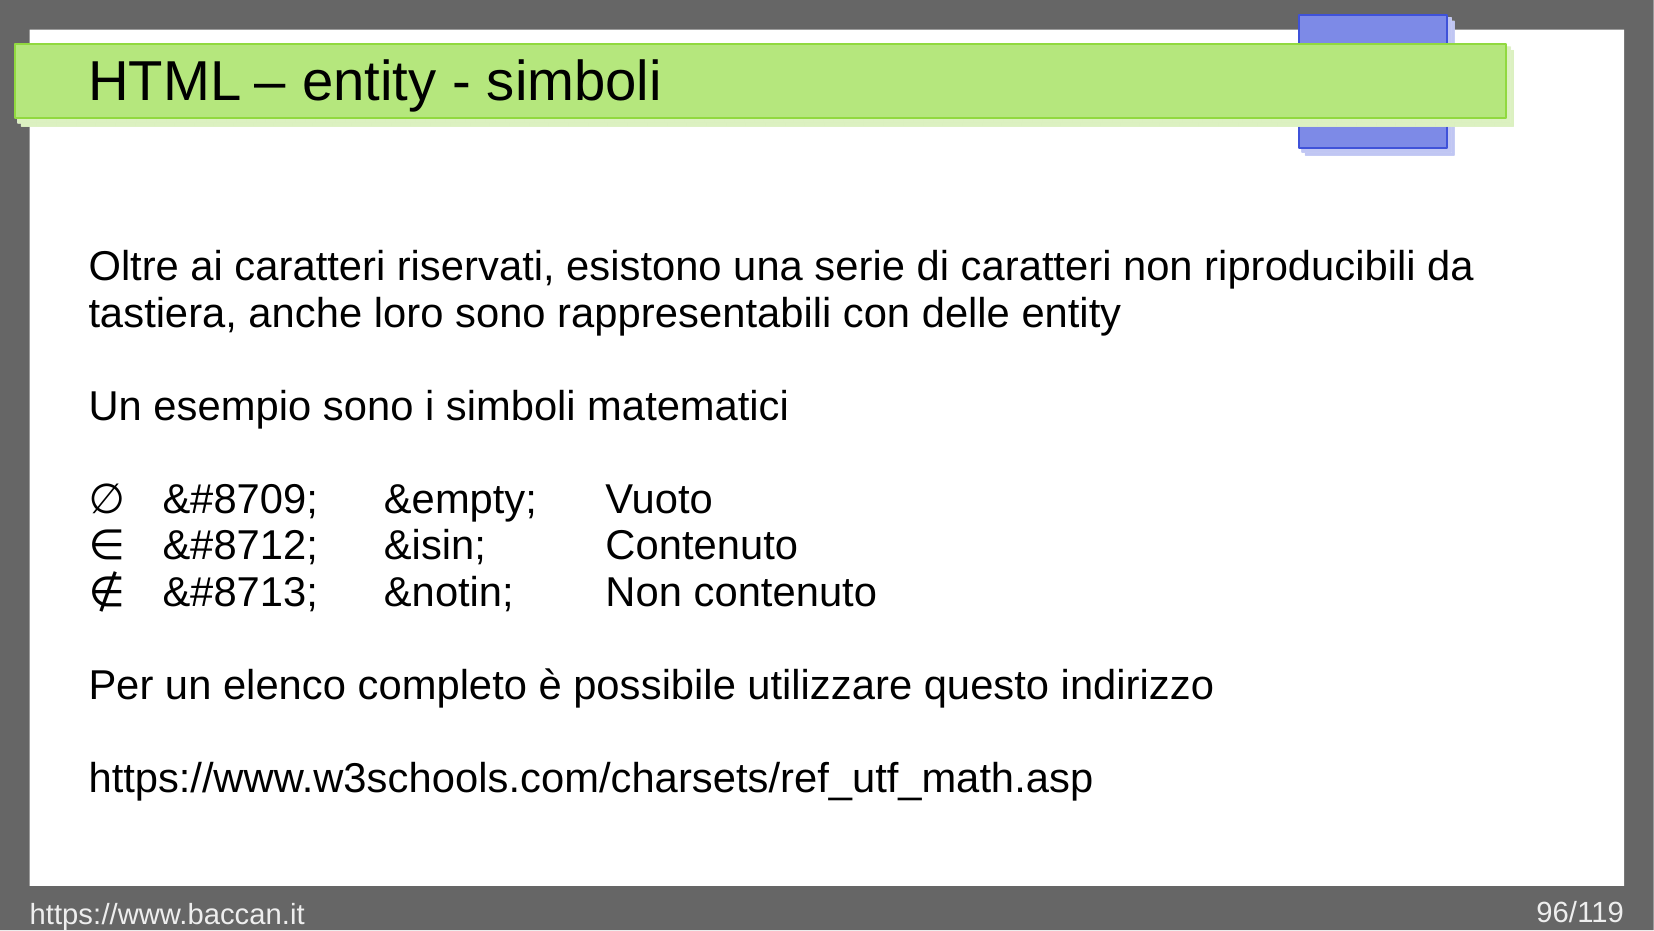

# HTML – entity - simboli
Oltre ai caratteri riservati, esistono una serie di caratteri non riproducibili da tastiera, anche loro sono rappresentabili con delle entity
Un esempio sono i simboli matematici
∅ 	&#8709; 	&empty; 	Vuoto
∈ 	&#8712; 	&isin; 		Contenuto
∉ 	&#8713; 	&notin; 		Non contenuto
Per un elenco completo è possibile utilizzare questo indirizzo
https://www.w3schools.com/charsets/ref_utf_math.asp
96
https://www.baccan.it